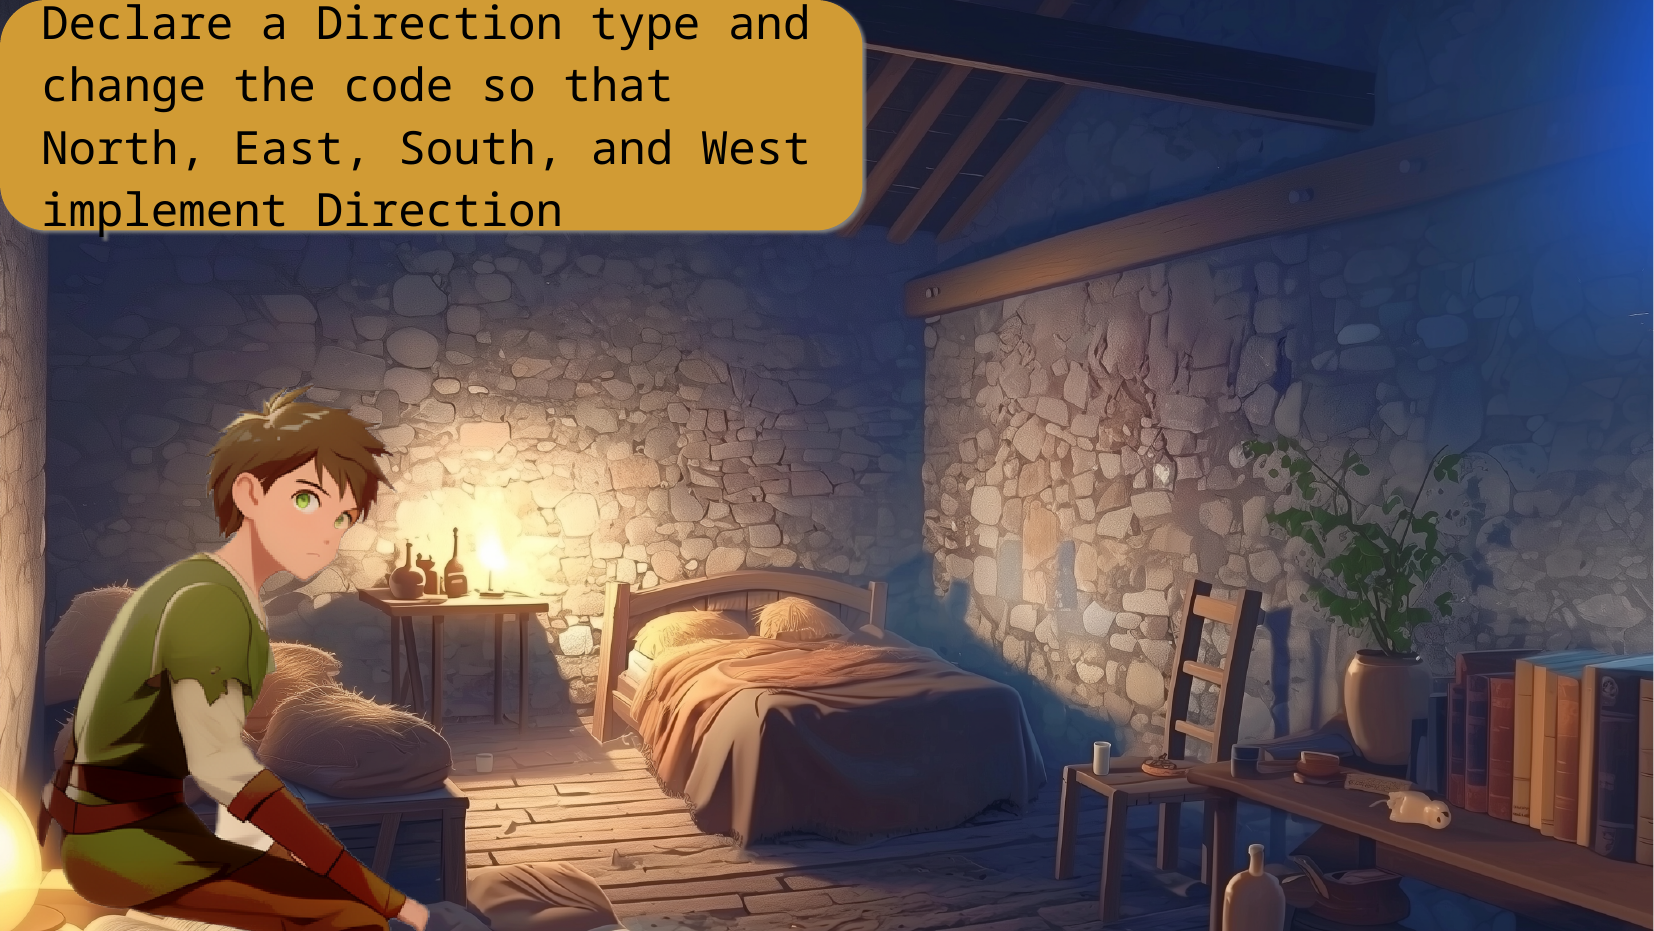

Declare a Direction type and
 change the code so that
 North, East, South, and West
 implement Direction